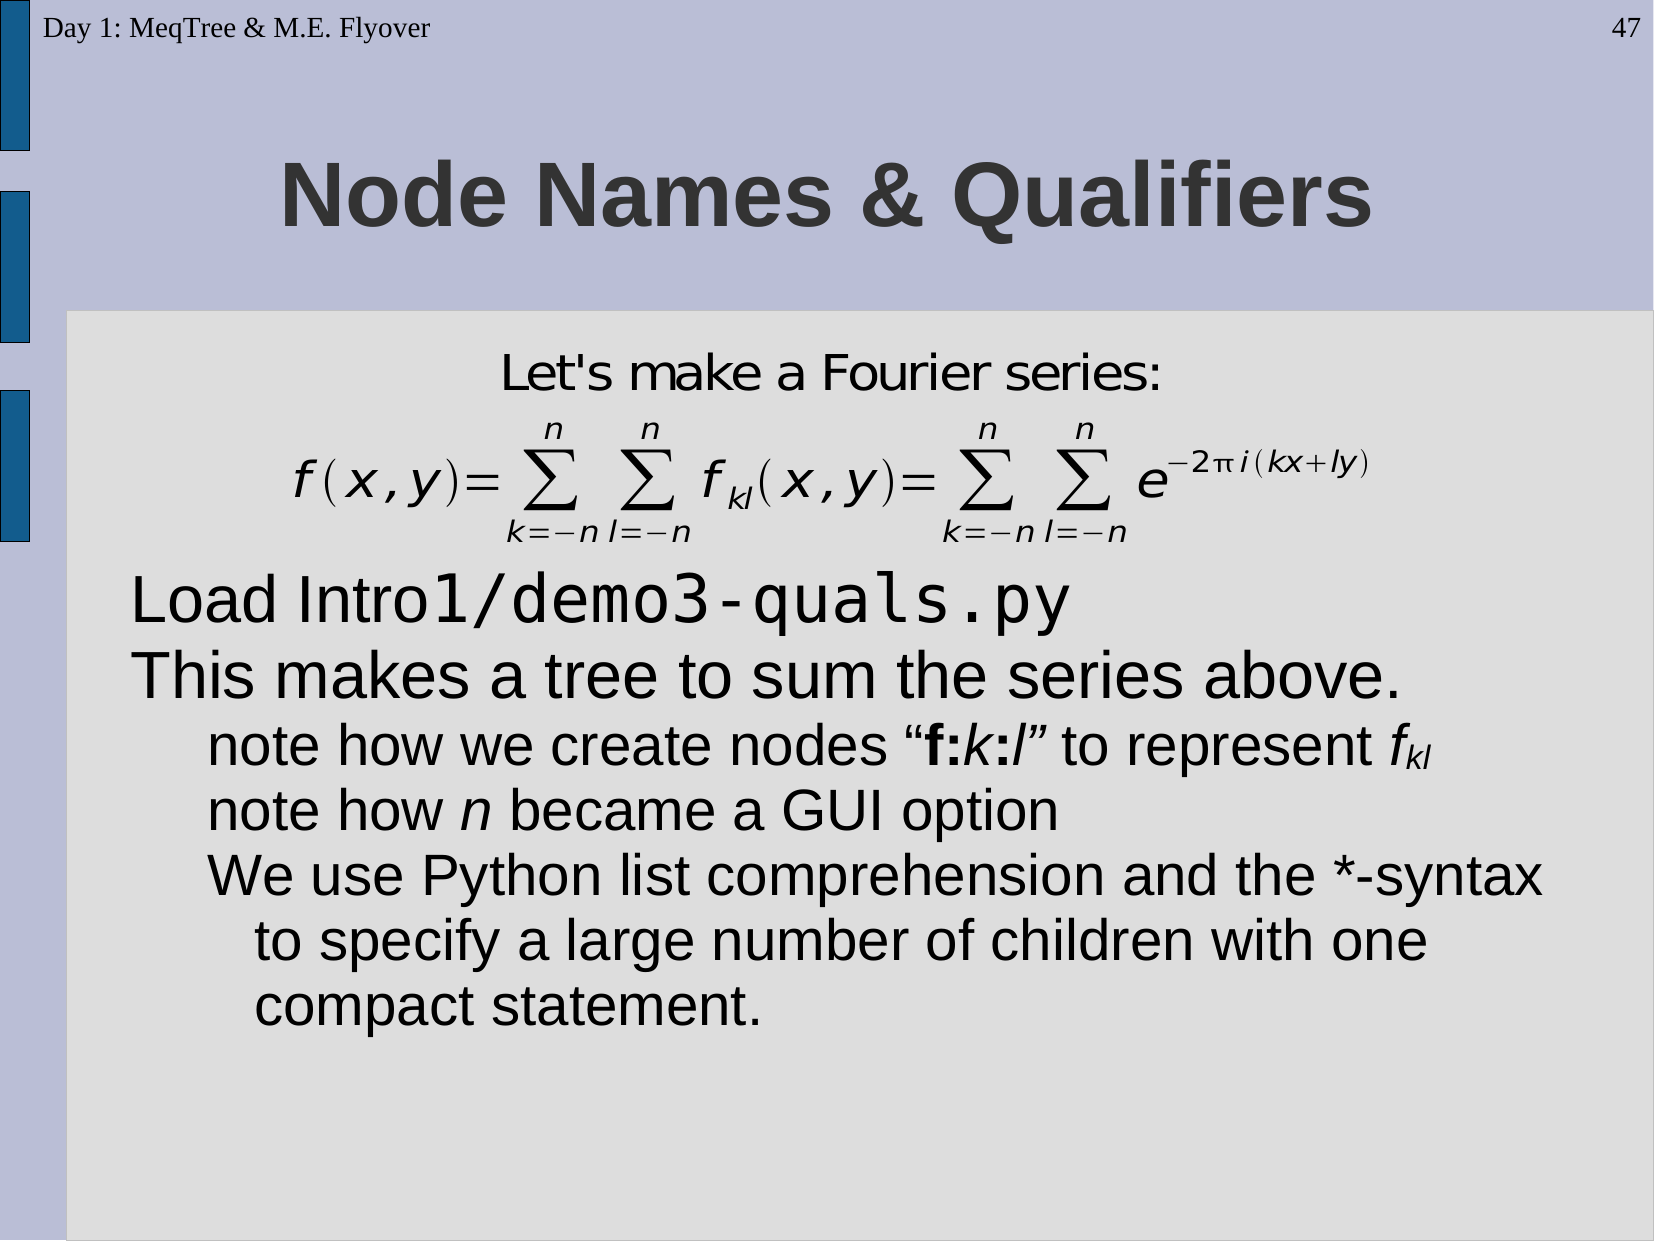

Day 1: MeqTree & M.E. Flyover
47
# Node Names & Qualifiers
Load Intro1/demo3-quals.py
This makes a tree to sum the series above.
note how we create nodes “f:k:l” to represent fkl
note how n became a GUI option
We use Python list comprehension and the *-syntax to specify a large number of children with one compact statement.